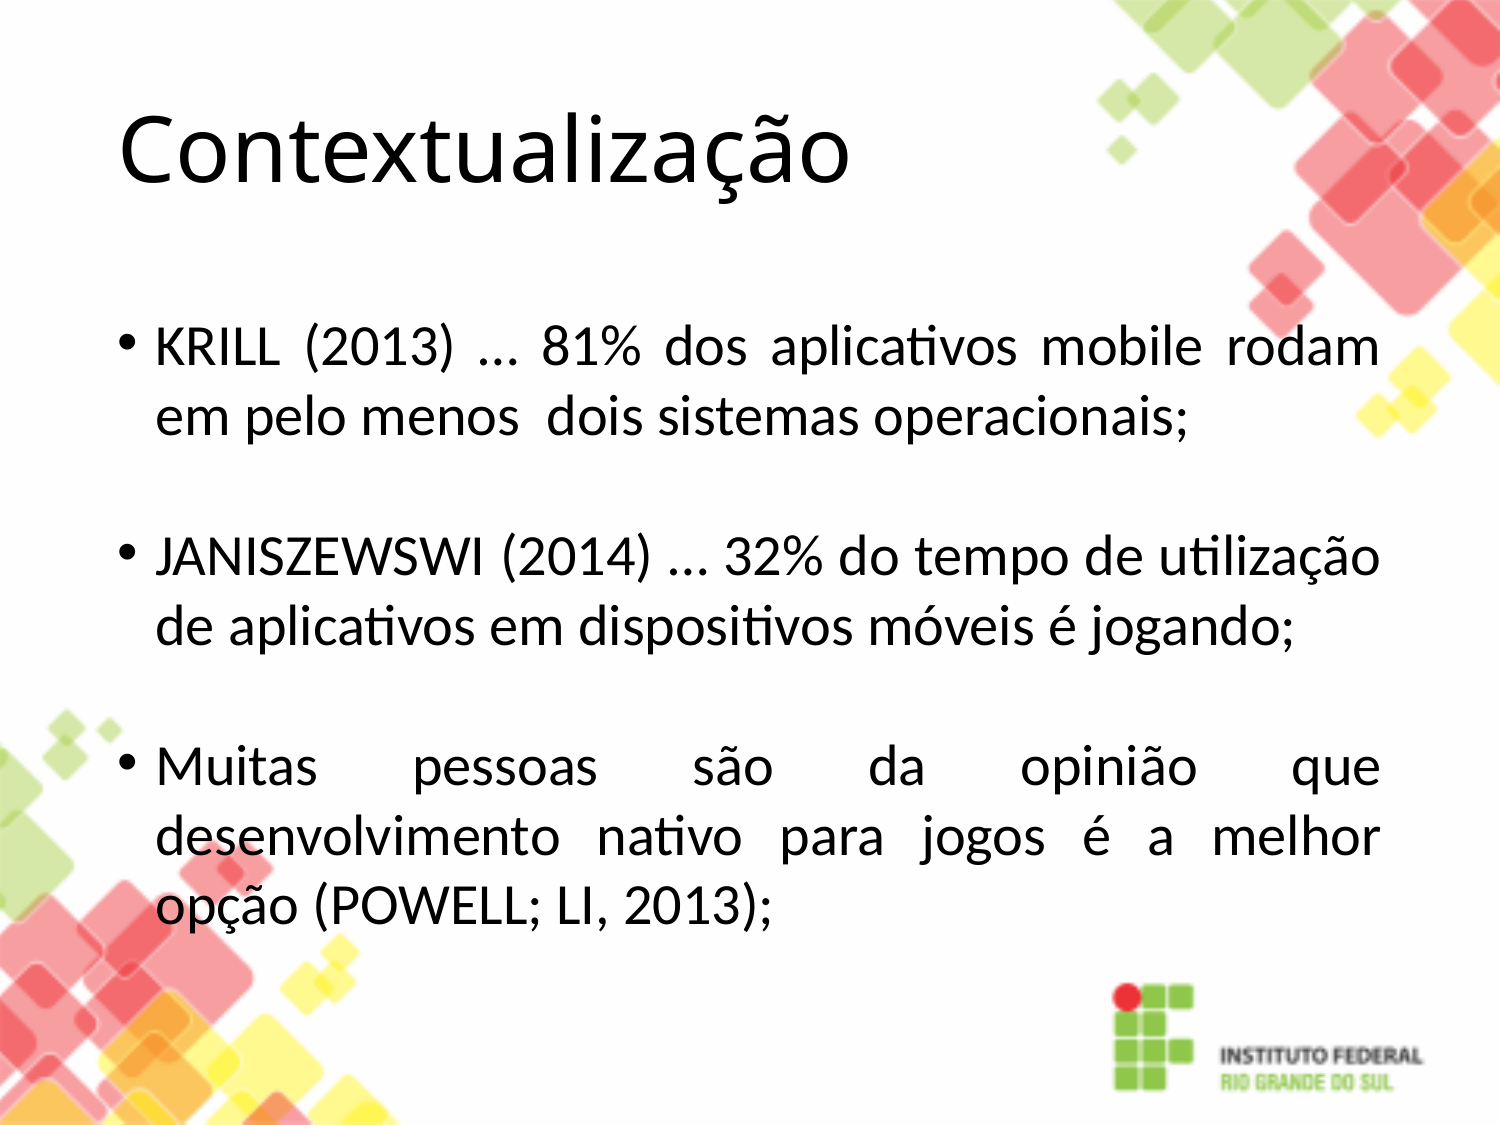

Contextualização
KRILL (2013) … 81% dos aplicativos mobile rodam em pelo menos dois sistemas operacionais;
JANISZEWSWI (2014) … 32% do tempo de utilização de aplicativos em dispositivos móveis é jogando;
Muitas pessoas são da opinião que desenvolvimento nativo para jogos é a melhor opção (POWELL; LI, 2013);